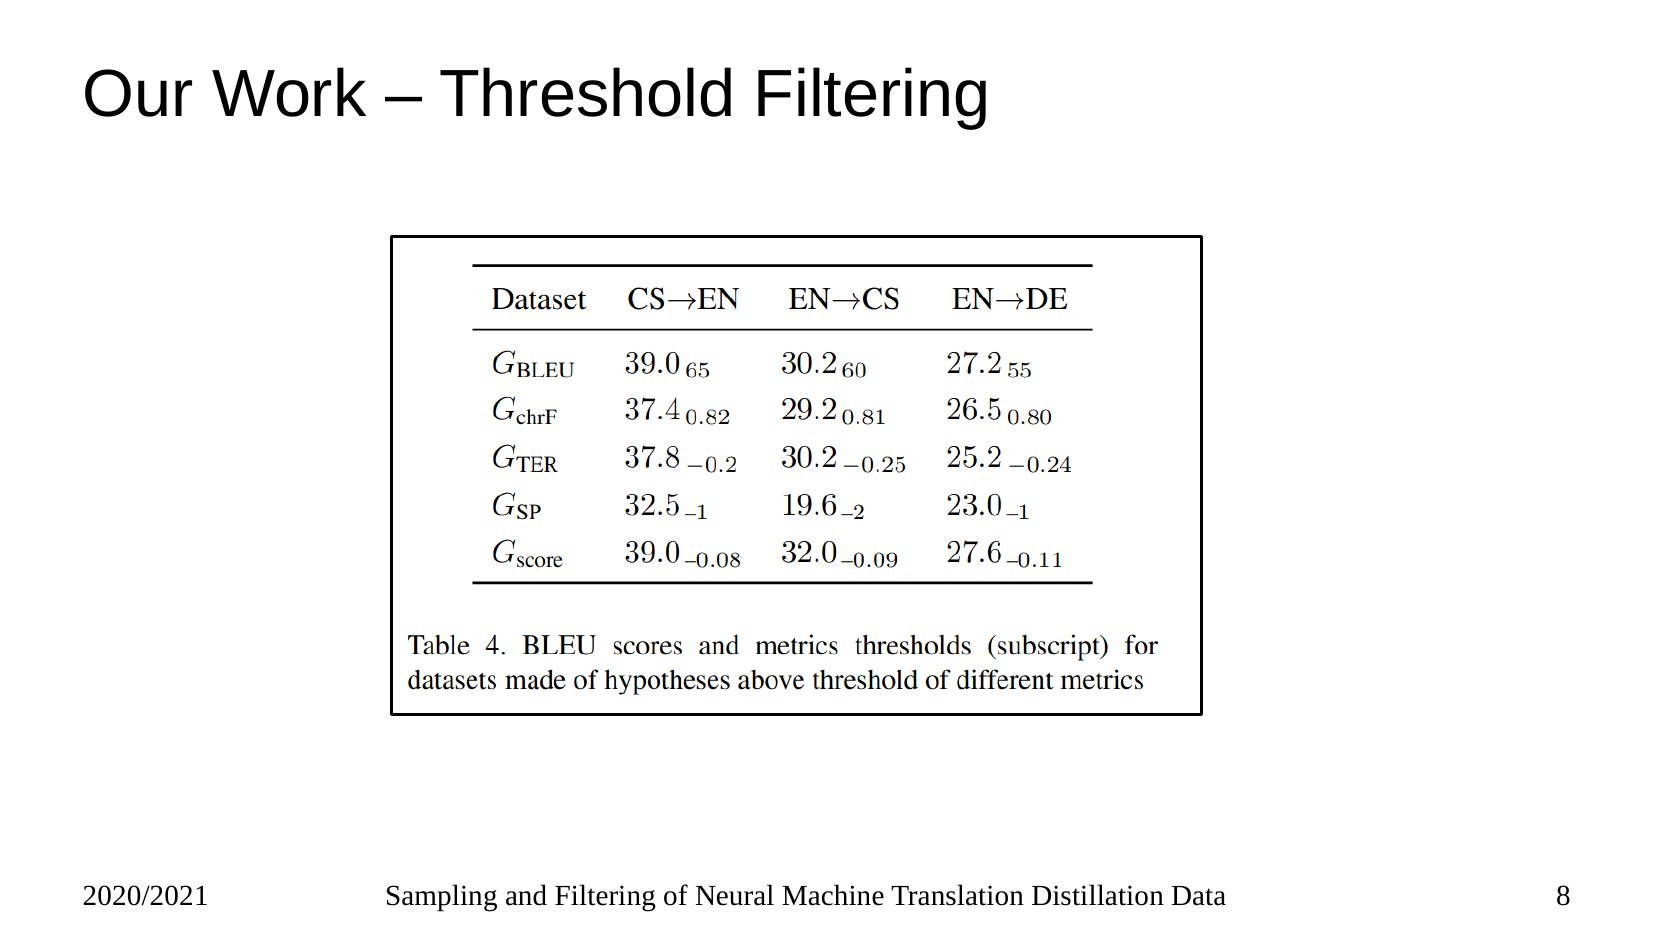

# Our Work – Threshold Filtering
2020/2021
Sampling and Filtering of Neural Machine Translation Distillation Data
8